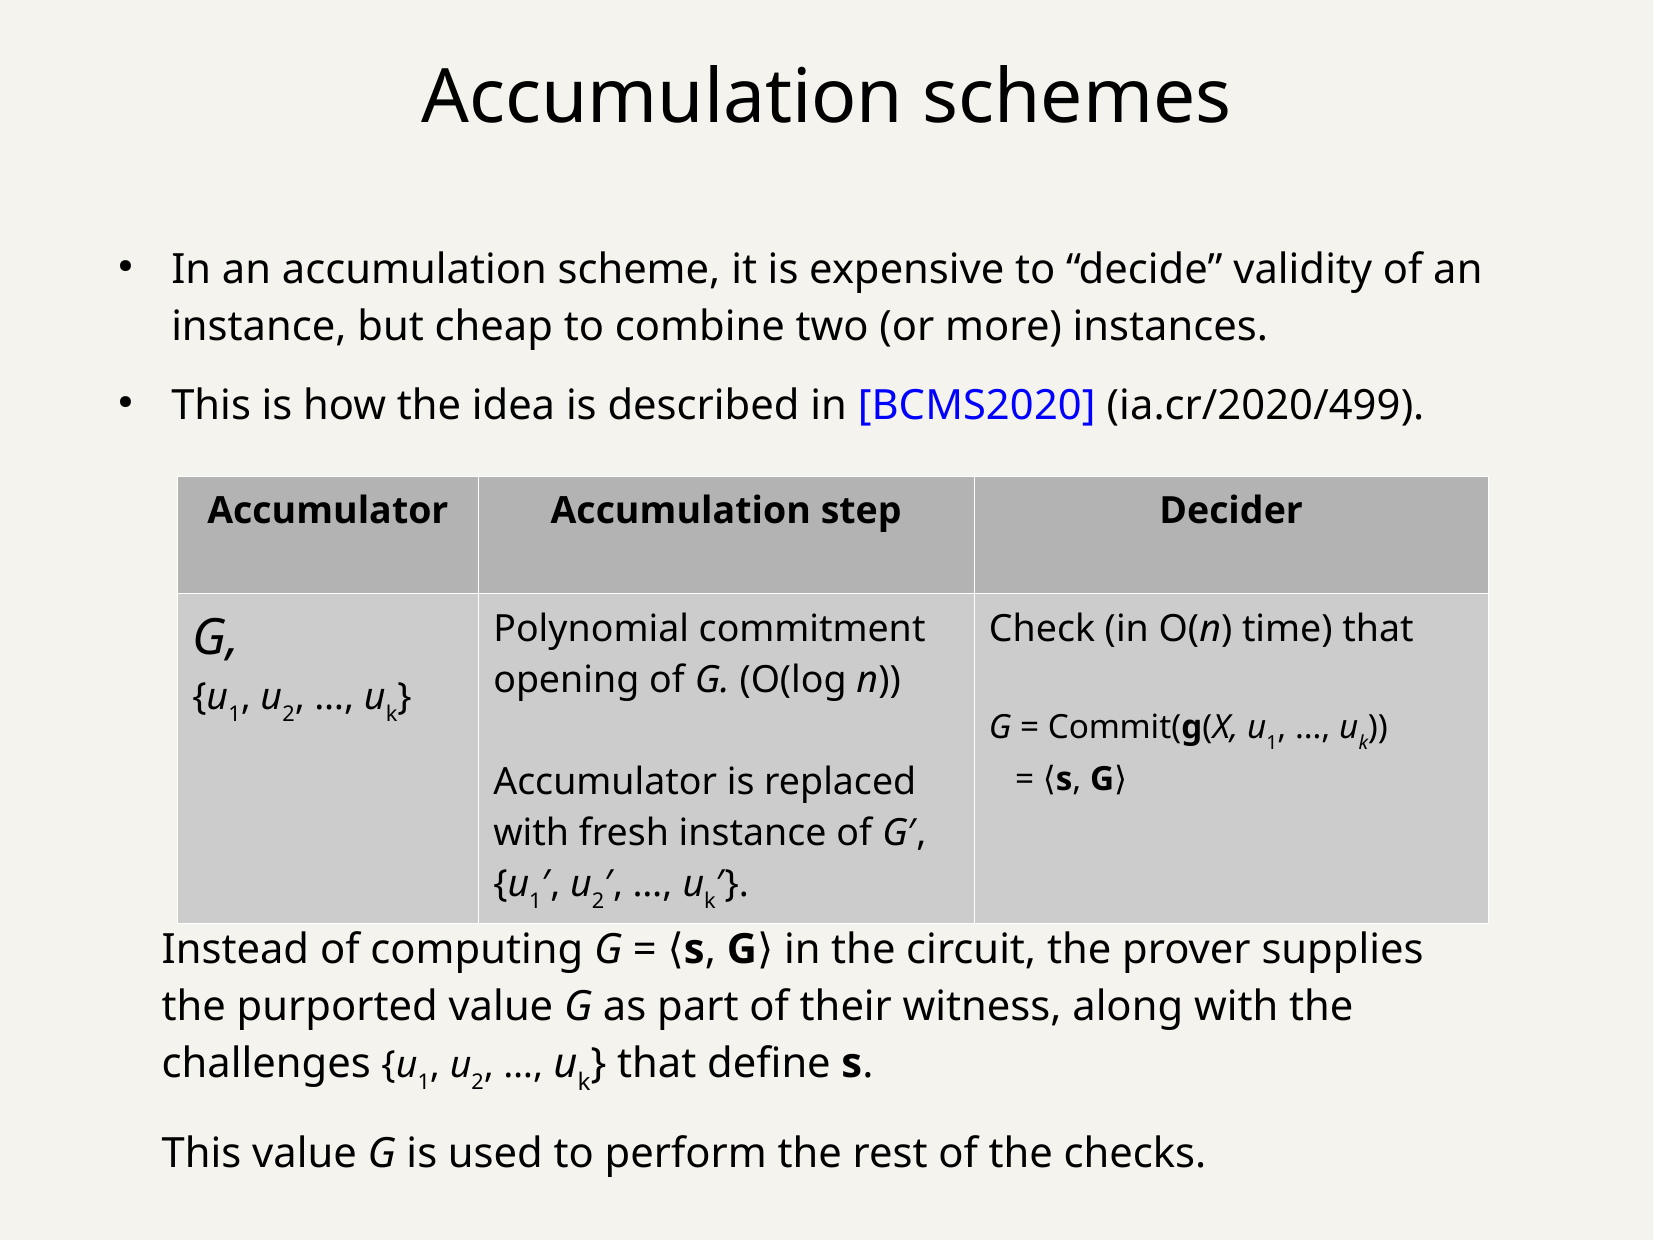

# Accumulation schemes
In an accumulation scheme, it is expensive to “decide” validity of an instance, but cheap to combine two (or more) instances.
This is how the idea is described in [BCMS2020] (ia.cr/2020/499).
| Accumulator | Accumulation step | Decider |
| --- | --- | --- |
| G, {u1, u2, …, uk} | Polynomial commitment opening of G. (O(log n)) Accumulator is replaced with fresh instance of G′, {u1′, u2′, …, uk′}. | Check (in O(n) time) that G = Commit(g(X, u1, …, uk)) = ⟨s, G⟩ |
Instead of computing G = ⟨s, G⟩ in the circuit, the prover supplies the purported value G as part of their witness, along with the challenges {u1, u2, …, uk} that define s.
This value G is used to perform the rest of the checks.